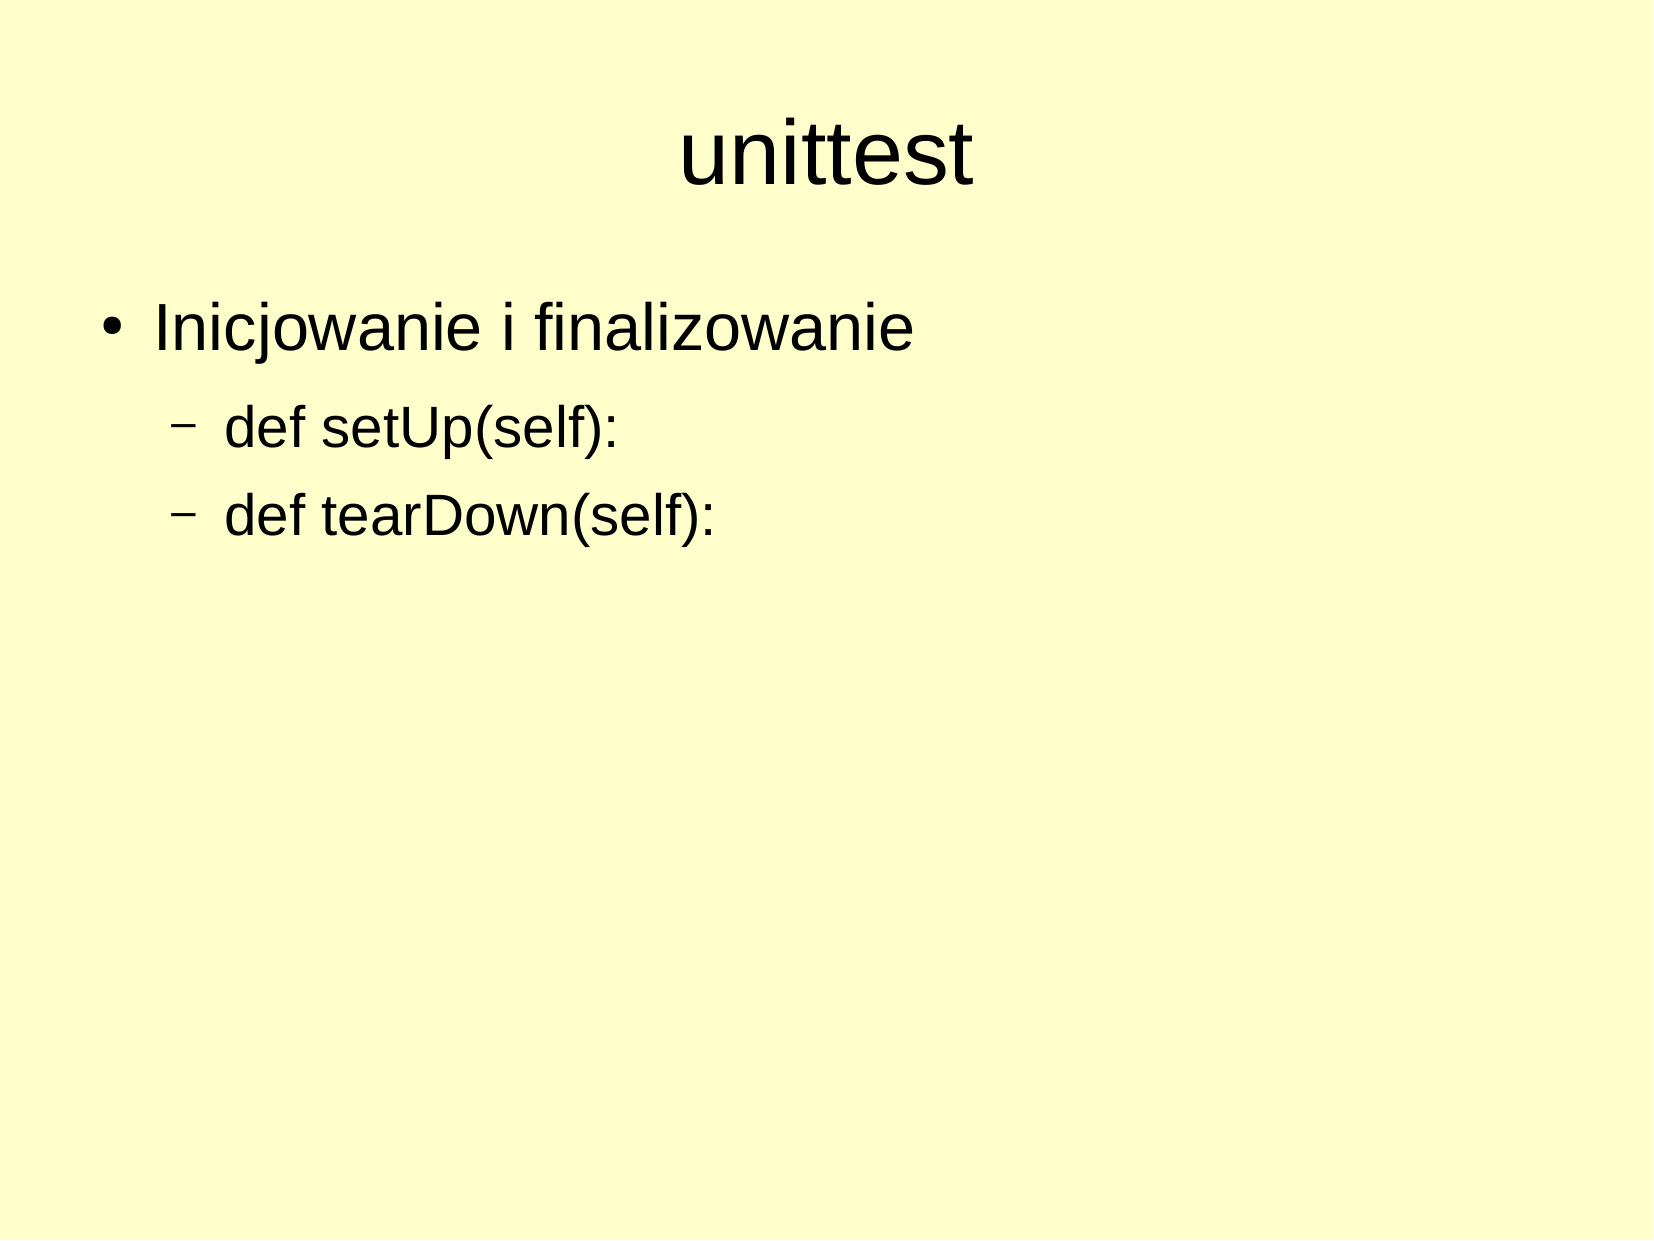

# unittest
Inicjowanie i finalizowanie
def setUp(self):
def tearDown(self):